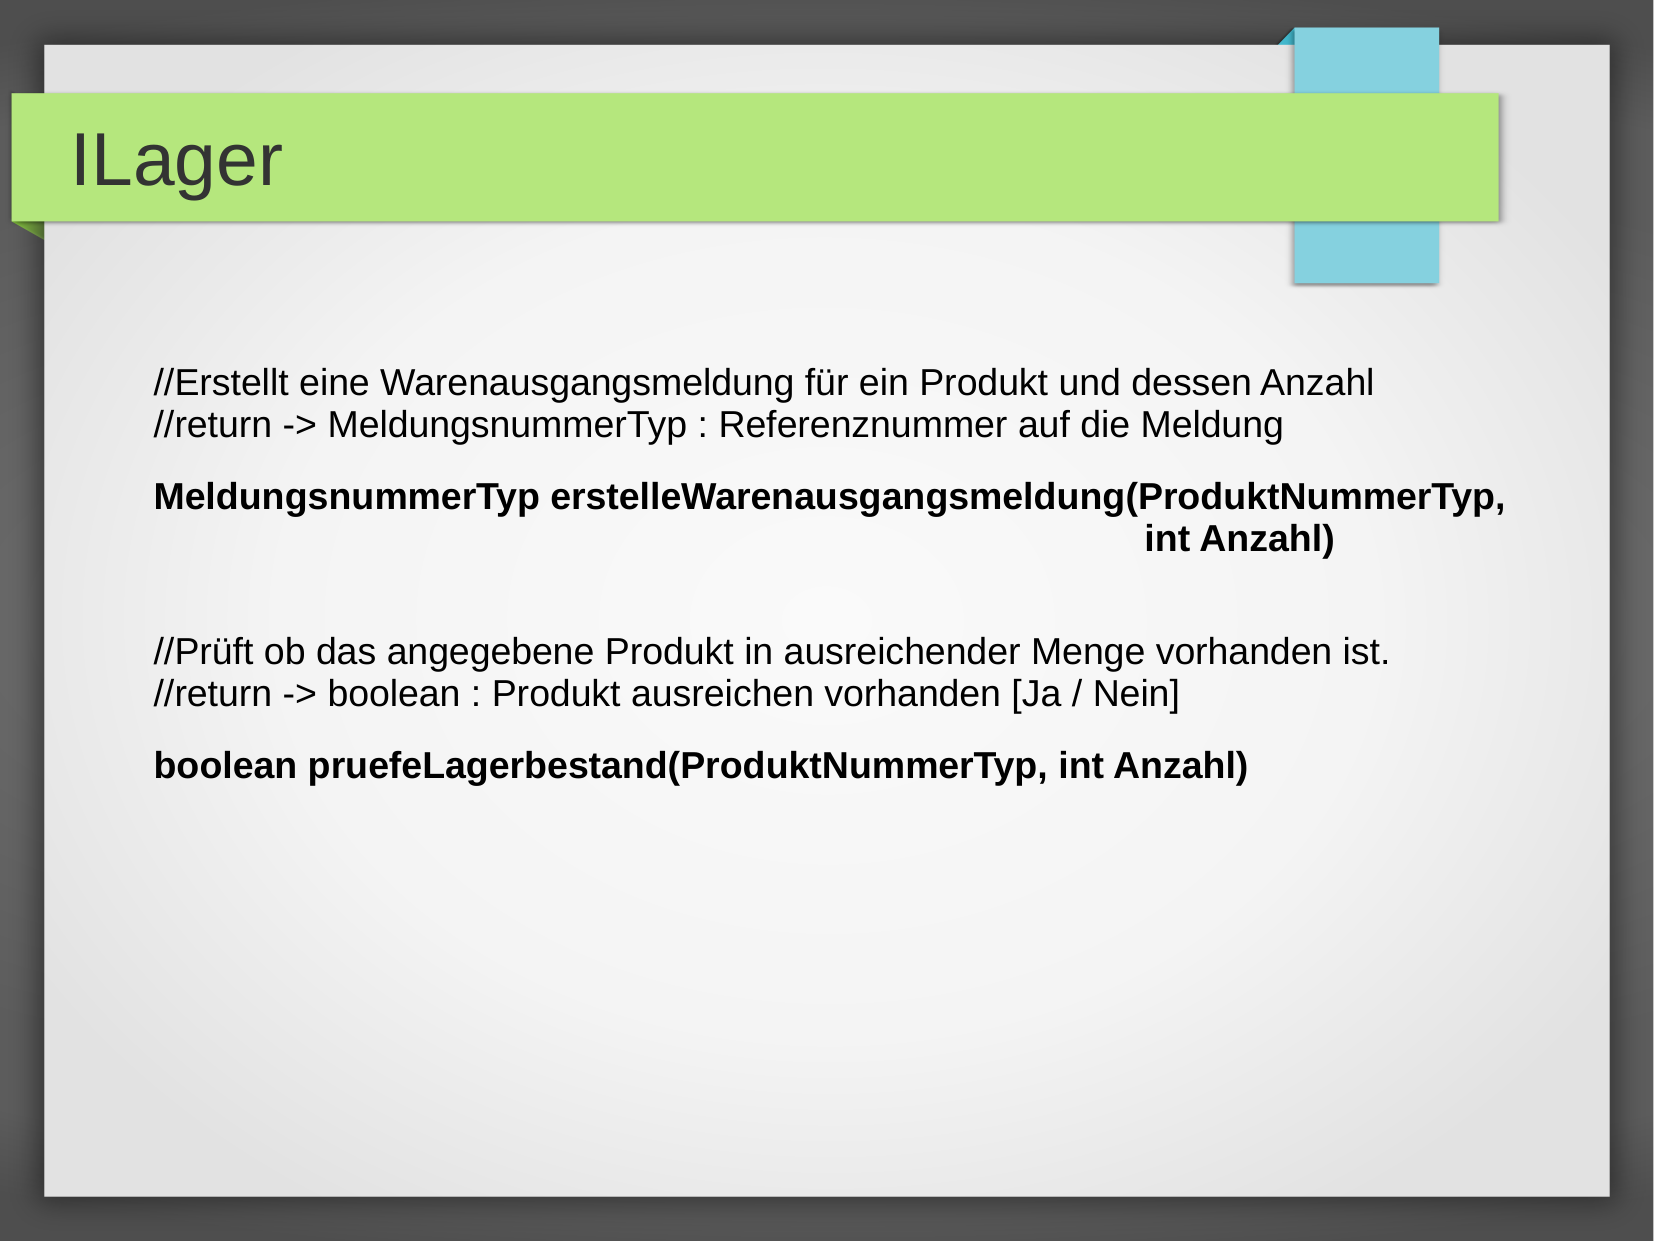

# ILager
//Erstellt eine Warenausgangsmeldung für ein Produkt und dessen Anzahl
//return -> MeldungsnummerTyp : Referenznummer auf die Meldung
MeldungsnummerTyp erstelleWarenausgangsmeldung(ProduktNummerTyp,
													 int Anzahl)
//Prüft ob das angegebene Produkt in ausreichender Menge vorhanden ist.
//return -> boolean : Produkt ausreichen vorhanden [Ja / Nein]
boolean pruefeLagerbestand(ProduktNummerTyp, int Anzahl)